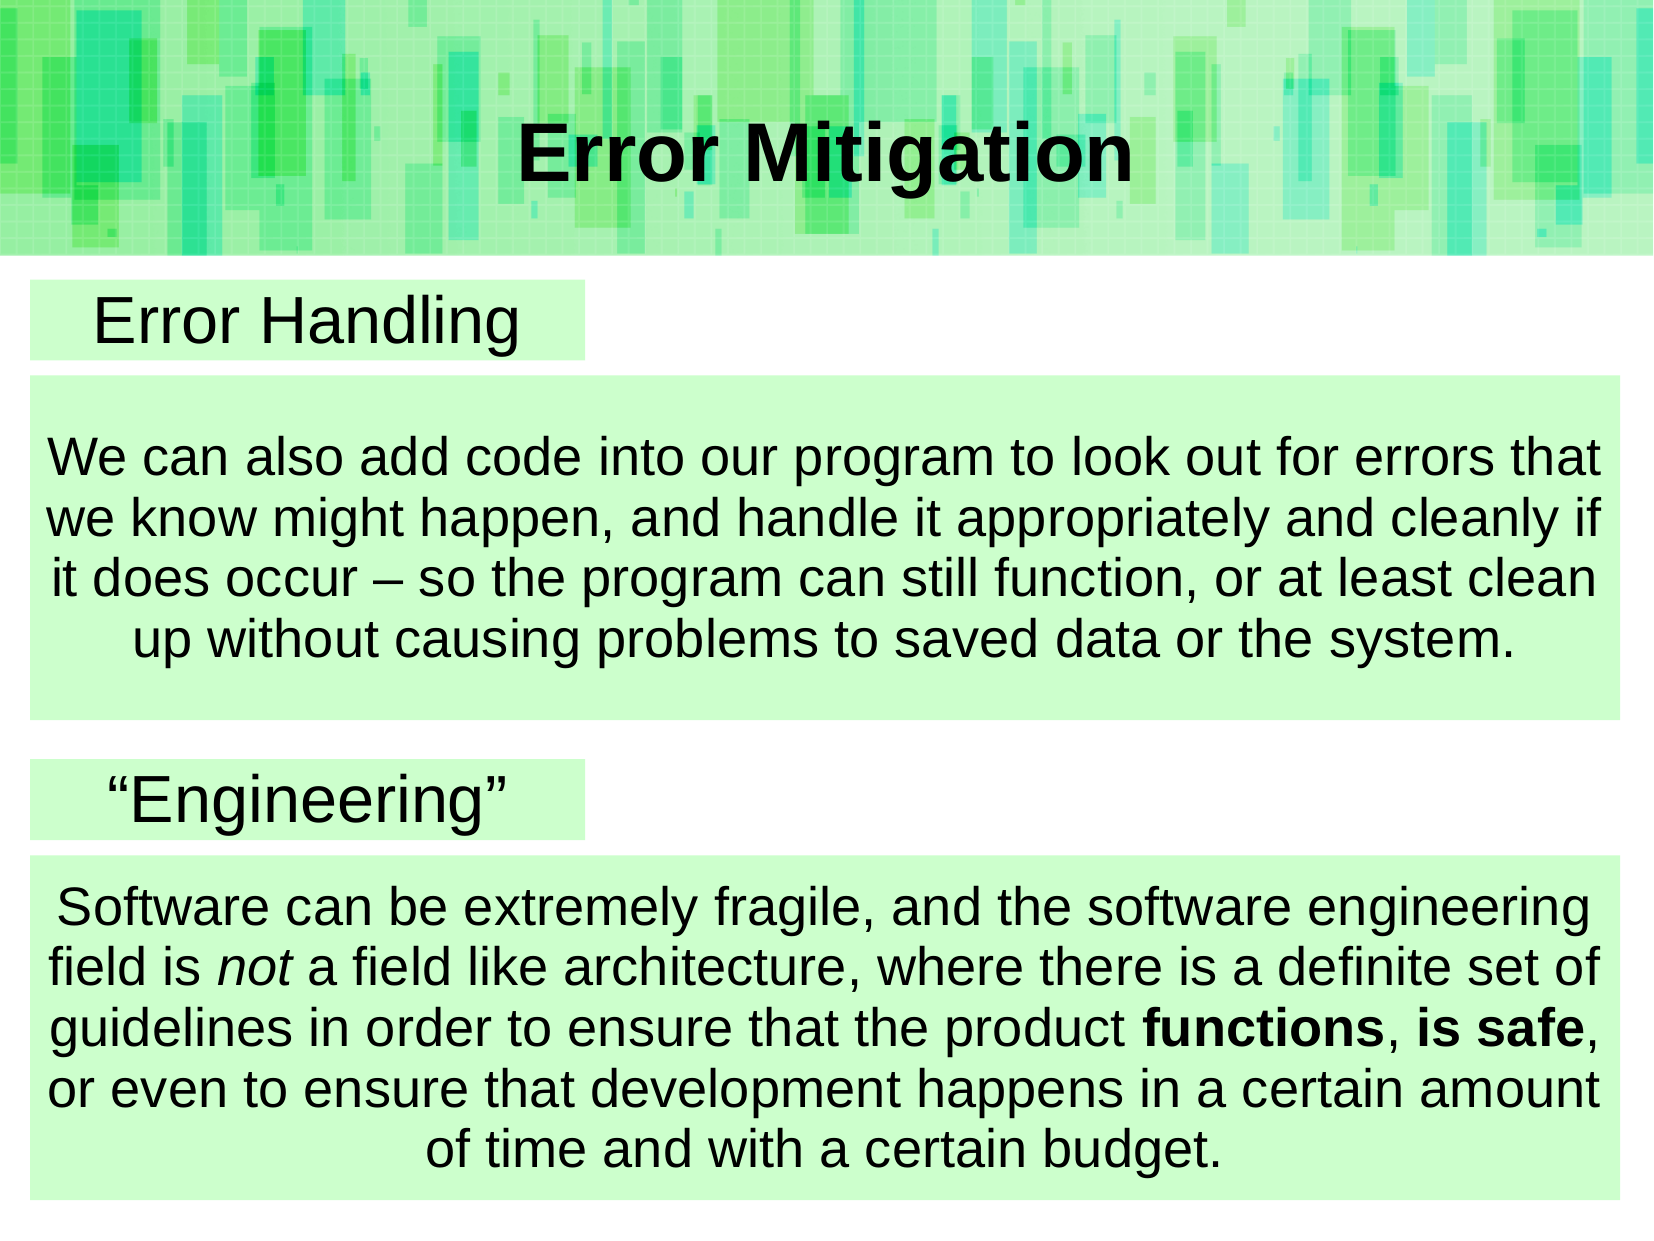

# Error Mitigation
Error Handling
We can also add code into our program to look out for errors that we know might happen, and handle it appropriately and cleanly if it does occur – so the program can still function, or at least clean up without causing problems to saved data or the system.
“Engineering”
Software can be extremely fragile, and the software engineering field is not a field like architecture, where there is a definite set of guidelines in order to ensure that the product functions, is safe, or even to ensure that development happens in a certain amount of time and with a certain budget.
“while not done”